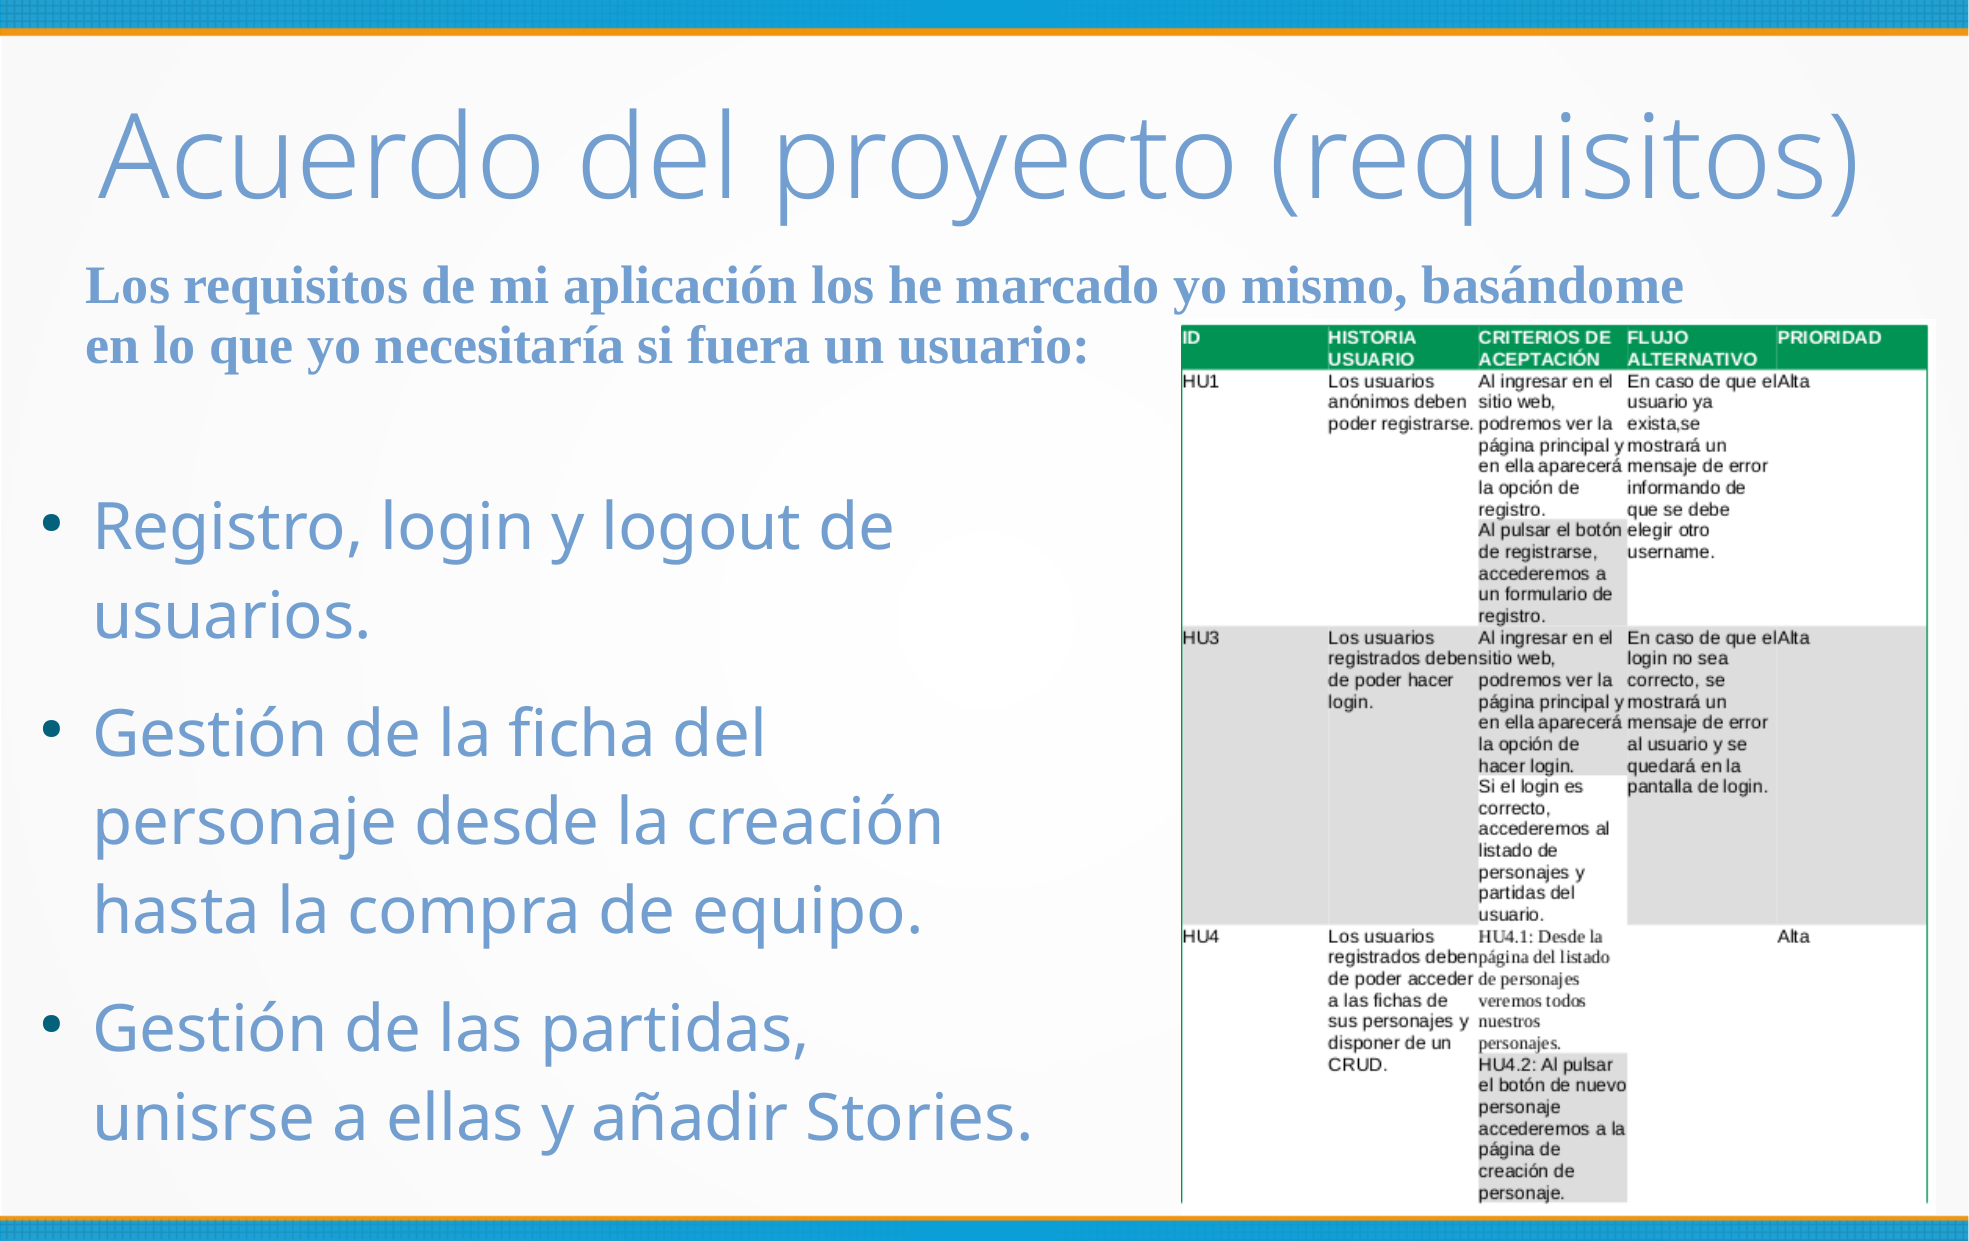

# Acuerdo del proyecto (requisitos)
Los requisitos de mi aplicación los he marcado yo mismo, basándome en lo que yo necesitaría si fuera un usuario:
Registro, login y logout de usuarios.
Gestión de la ficha del personaje desde la creación hasta la compra de equipo.
Gestión de las partidas, unisrse a ellas y añadir Stories.